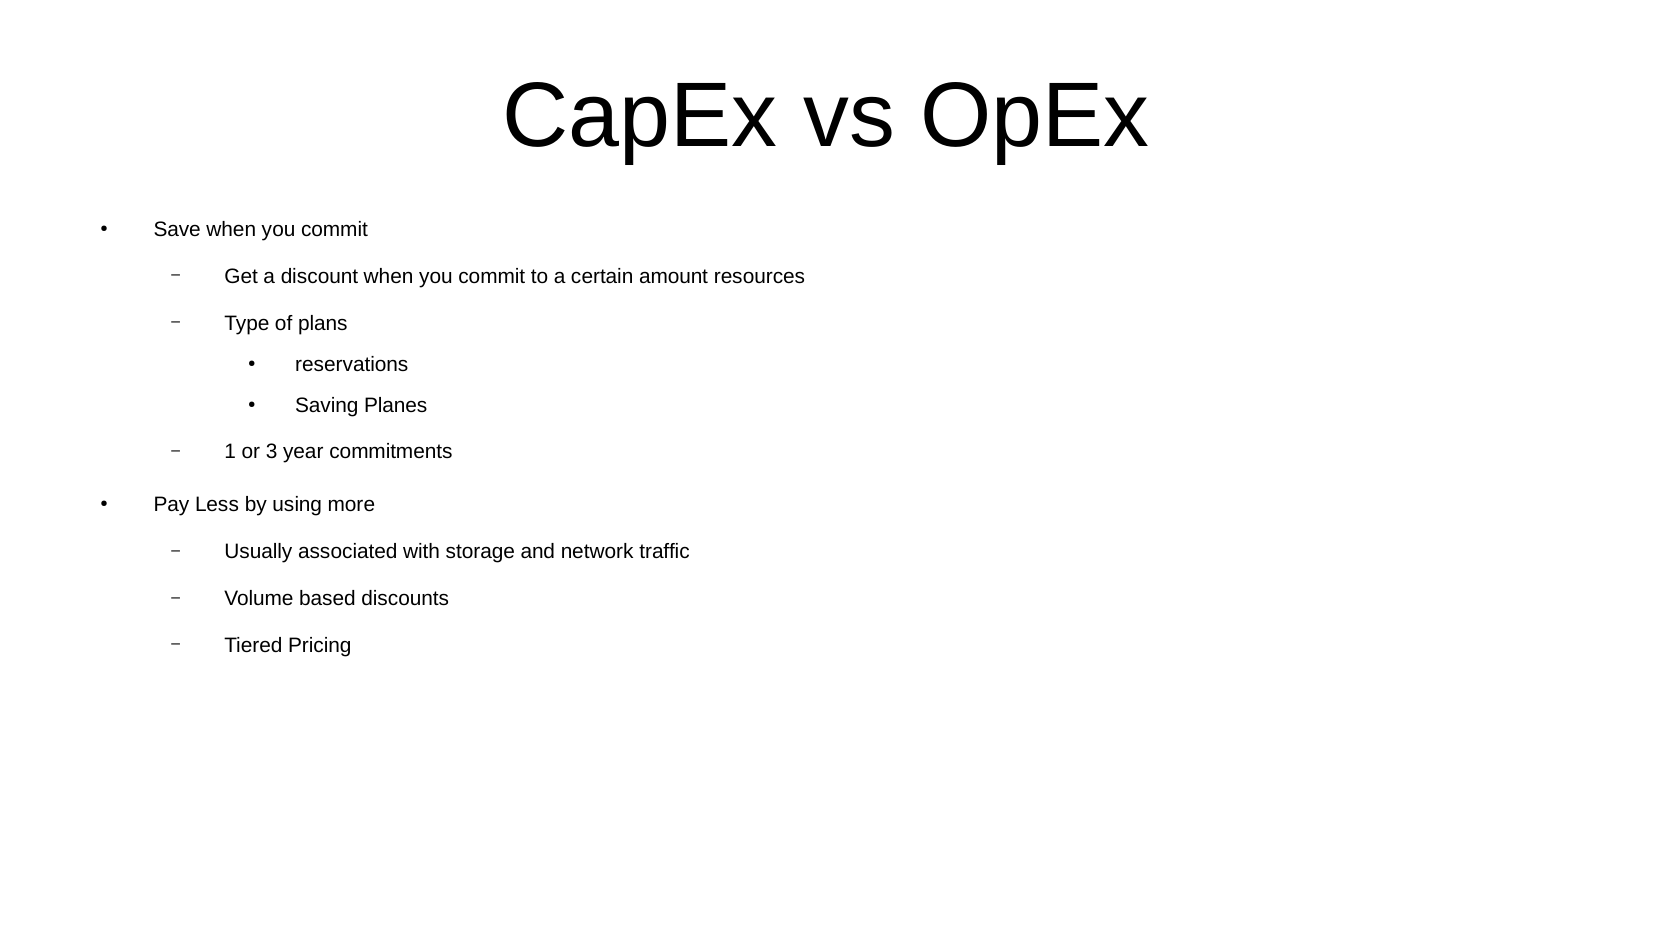

# CapEx vs OpEx
Save when you commit
Get a discount when you commit to a certain amount resources
Type of plans
reservations
Saving Planes
1 or 3 year commitments
Pay Less by using more
Usually associated with storage and network traffic
Volume based discounts
Tiered Pricing